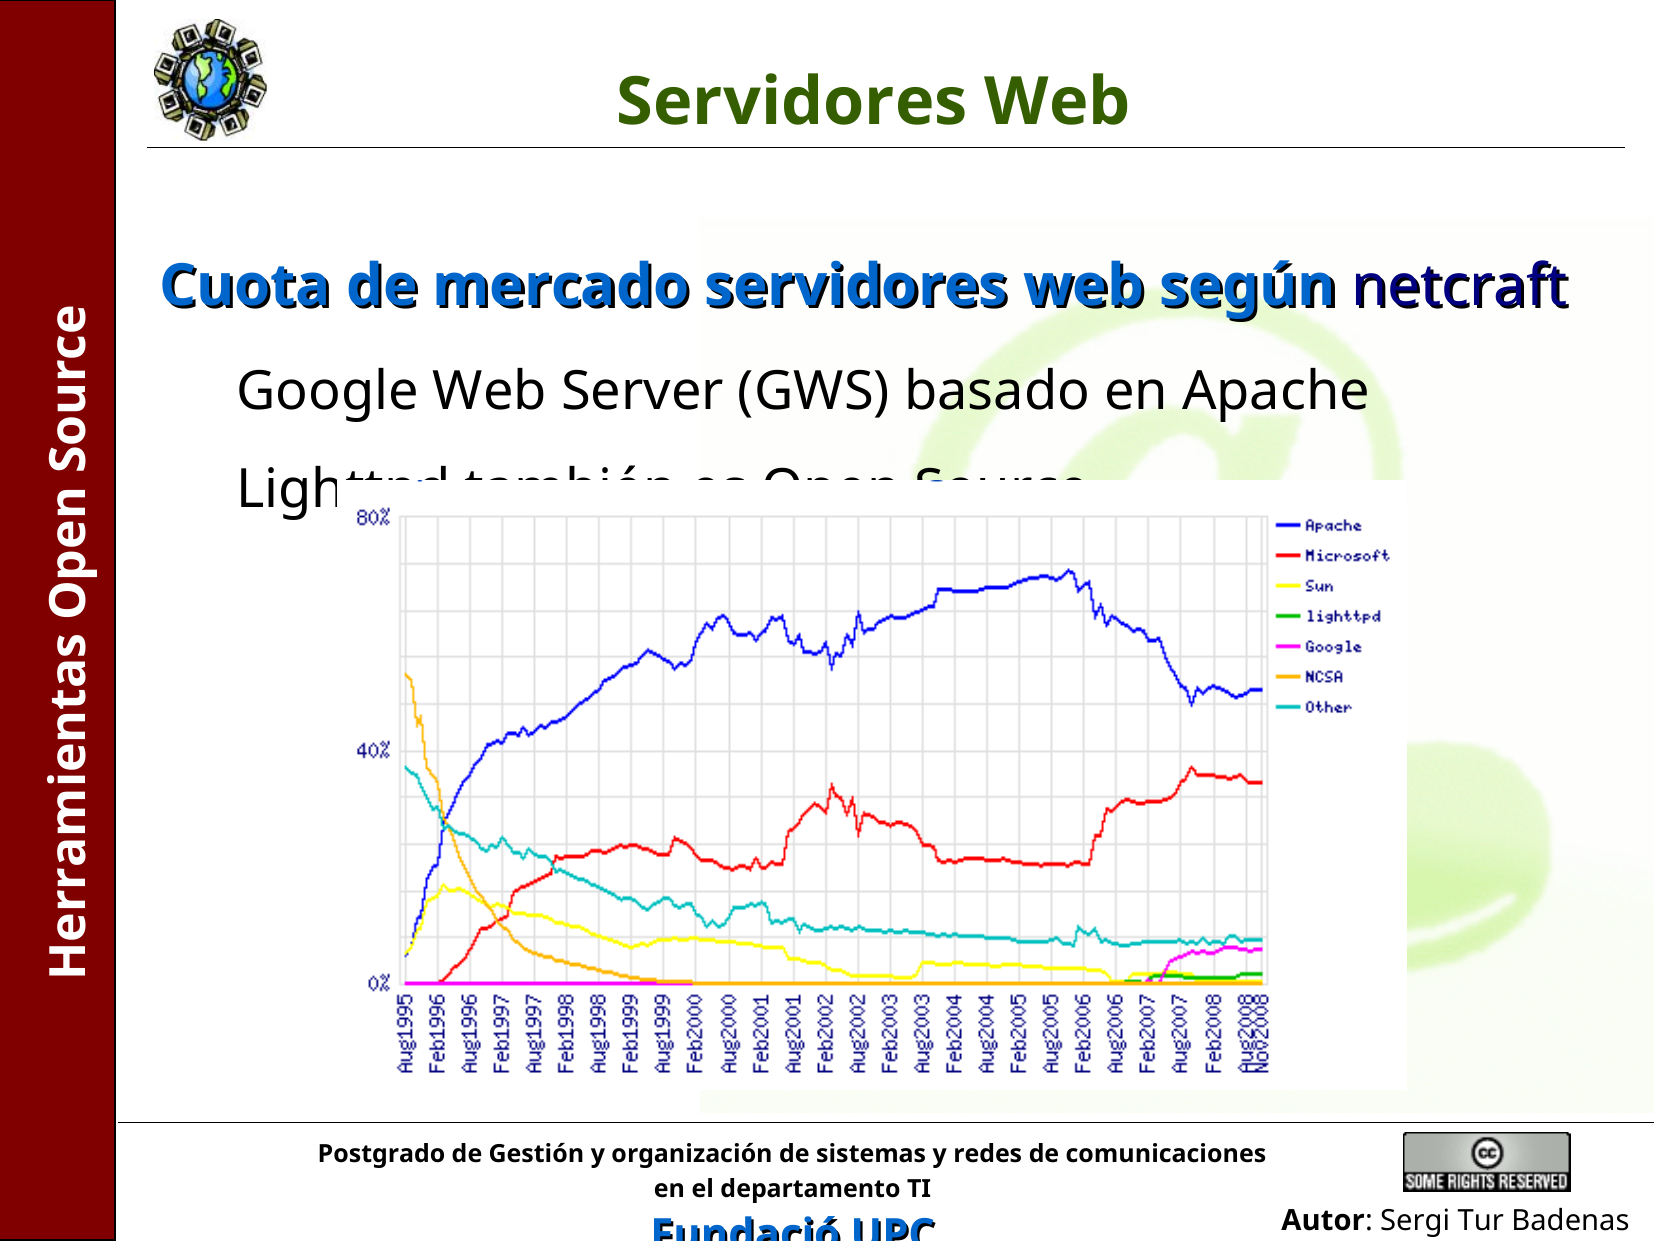

# Servidores Web
Cuota de mercado servidores web según netcraft
Google Web Server (GWS) basado en Apache
Lighttpd también es Open Source